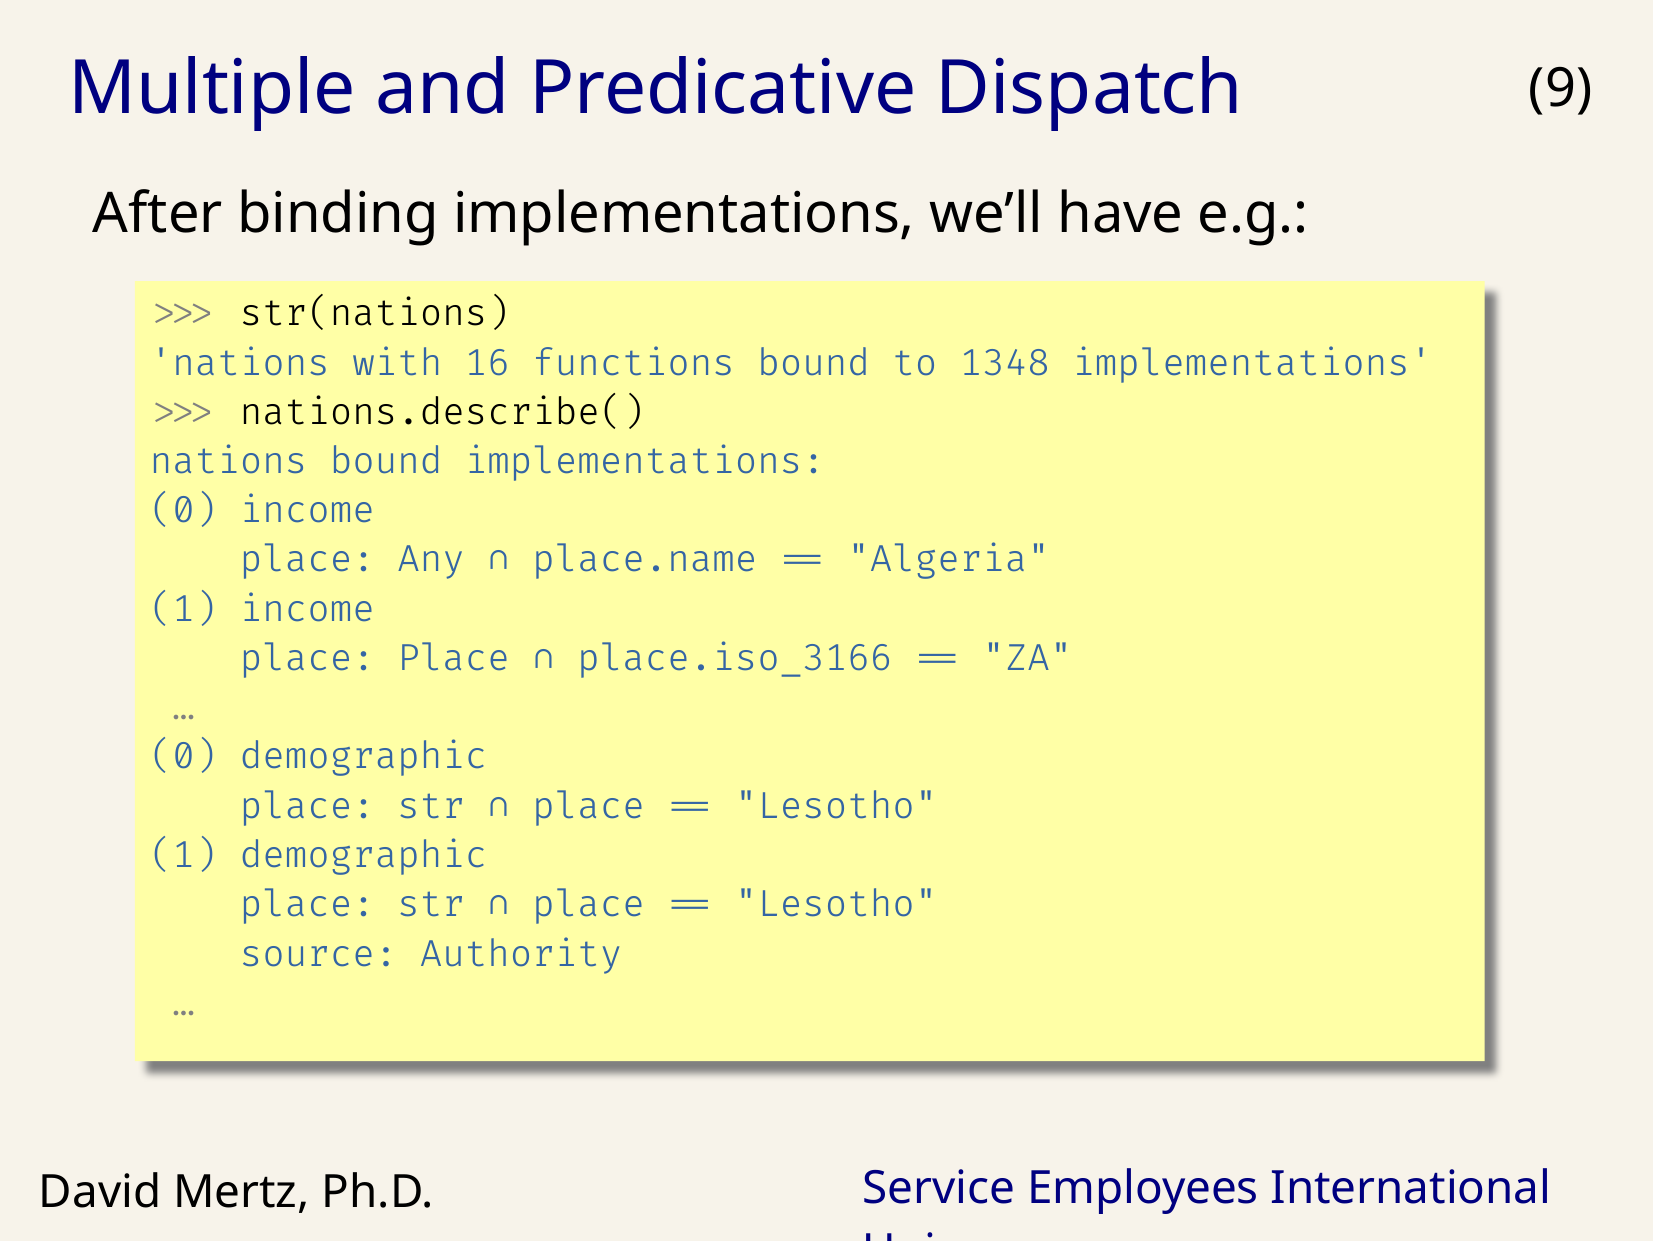

After binding implementations, we’ll have e.g.:
>>> str(nations)
'nations with 16 functions bound to 1348 implementations'
>>> nations.describe()
nations bound implementations:
(0) income
 place: Any ∩ place.name == "Algeria"
(1) income
 place: Place ∩ place.iso_3166 == "ZA"
 …
(0) demographic
 place: str ∩ place == "Lesotho"
(1) demographic
 place: str ∩ place == "Lesotho"
 source: Authority
 …